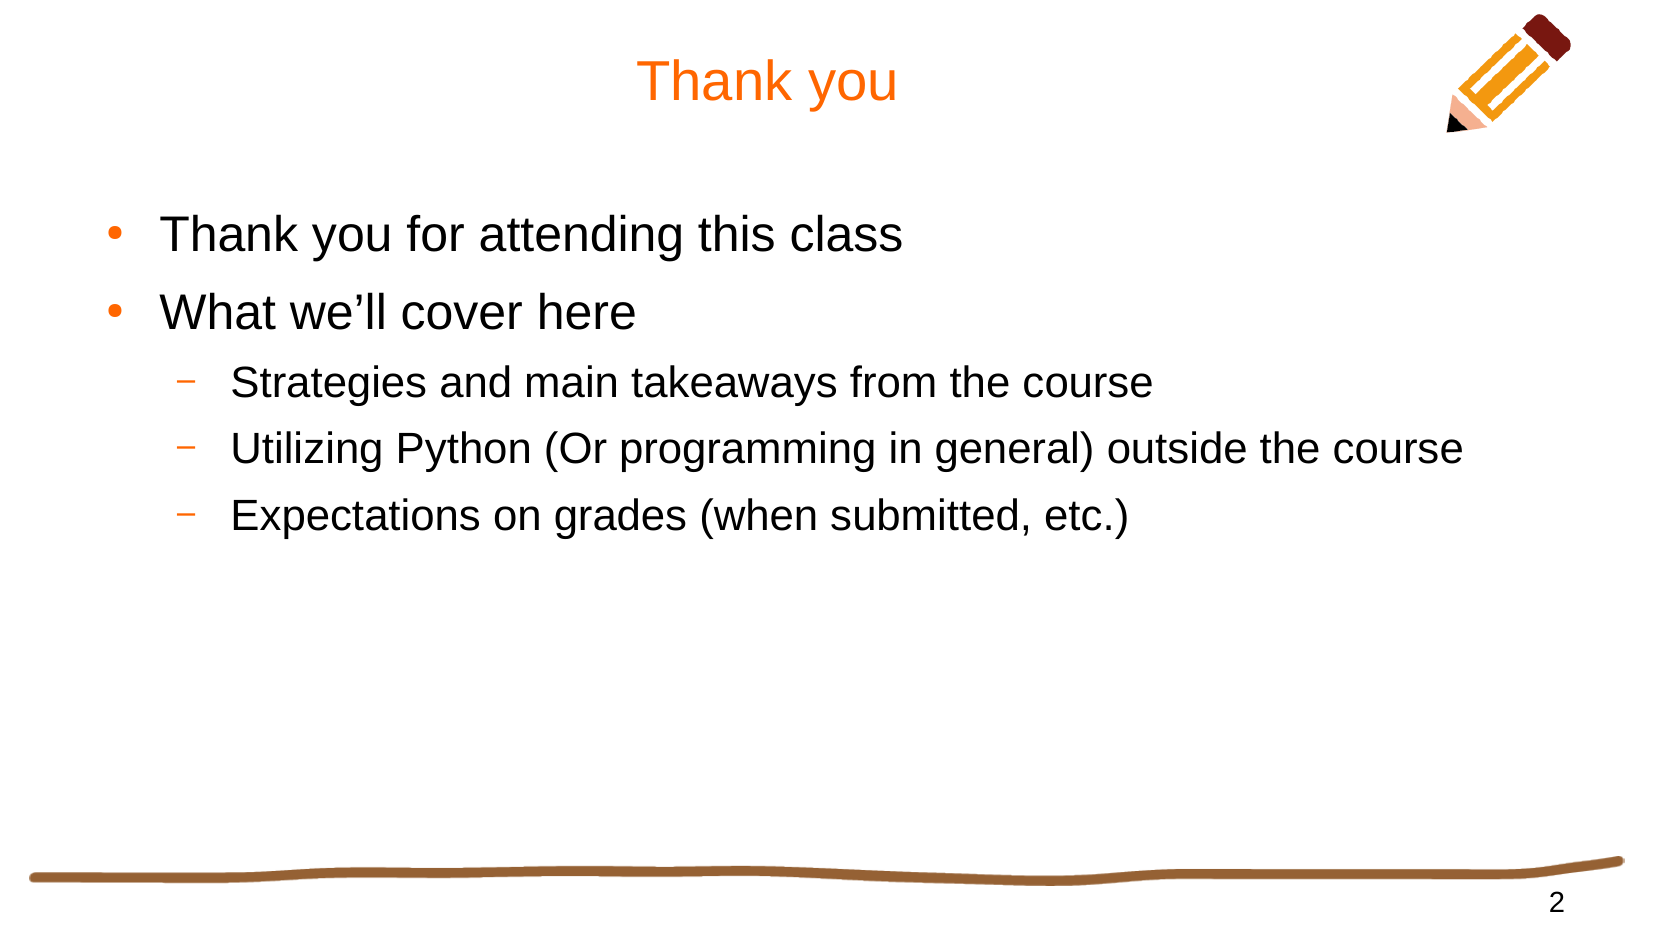

# Thank you
Thank you for attending this class
What we’ll cover here
Strategies and main takeaways from the course
Utilizing Python (Or programming in general) outside the course
Expectations on grades (when submitted, etc.)
2